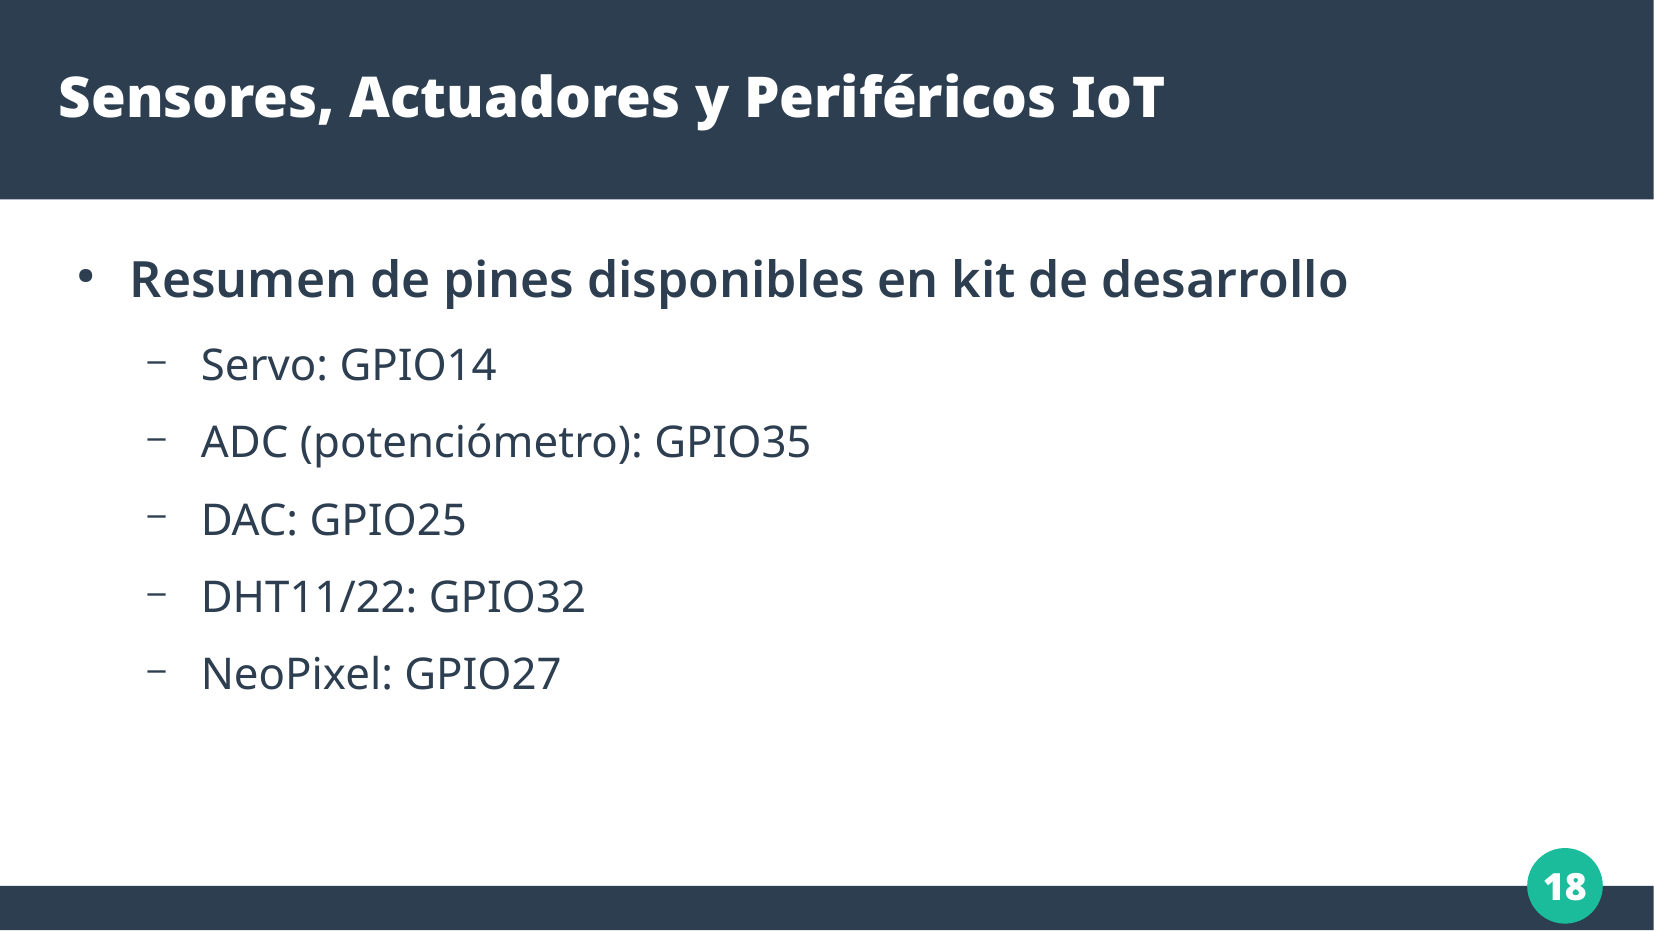

# Sensores, Actuadores y Periféricos IoT
Resumen de pines disponibles en kit de desarrollo
Servo: GPIO14
ADC (potenciómetro): GPIO35
DAC: GPIO25
DHT11/22: GPIO32
NeoPixel: GPIO27